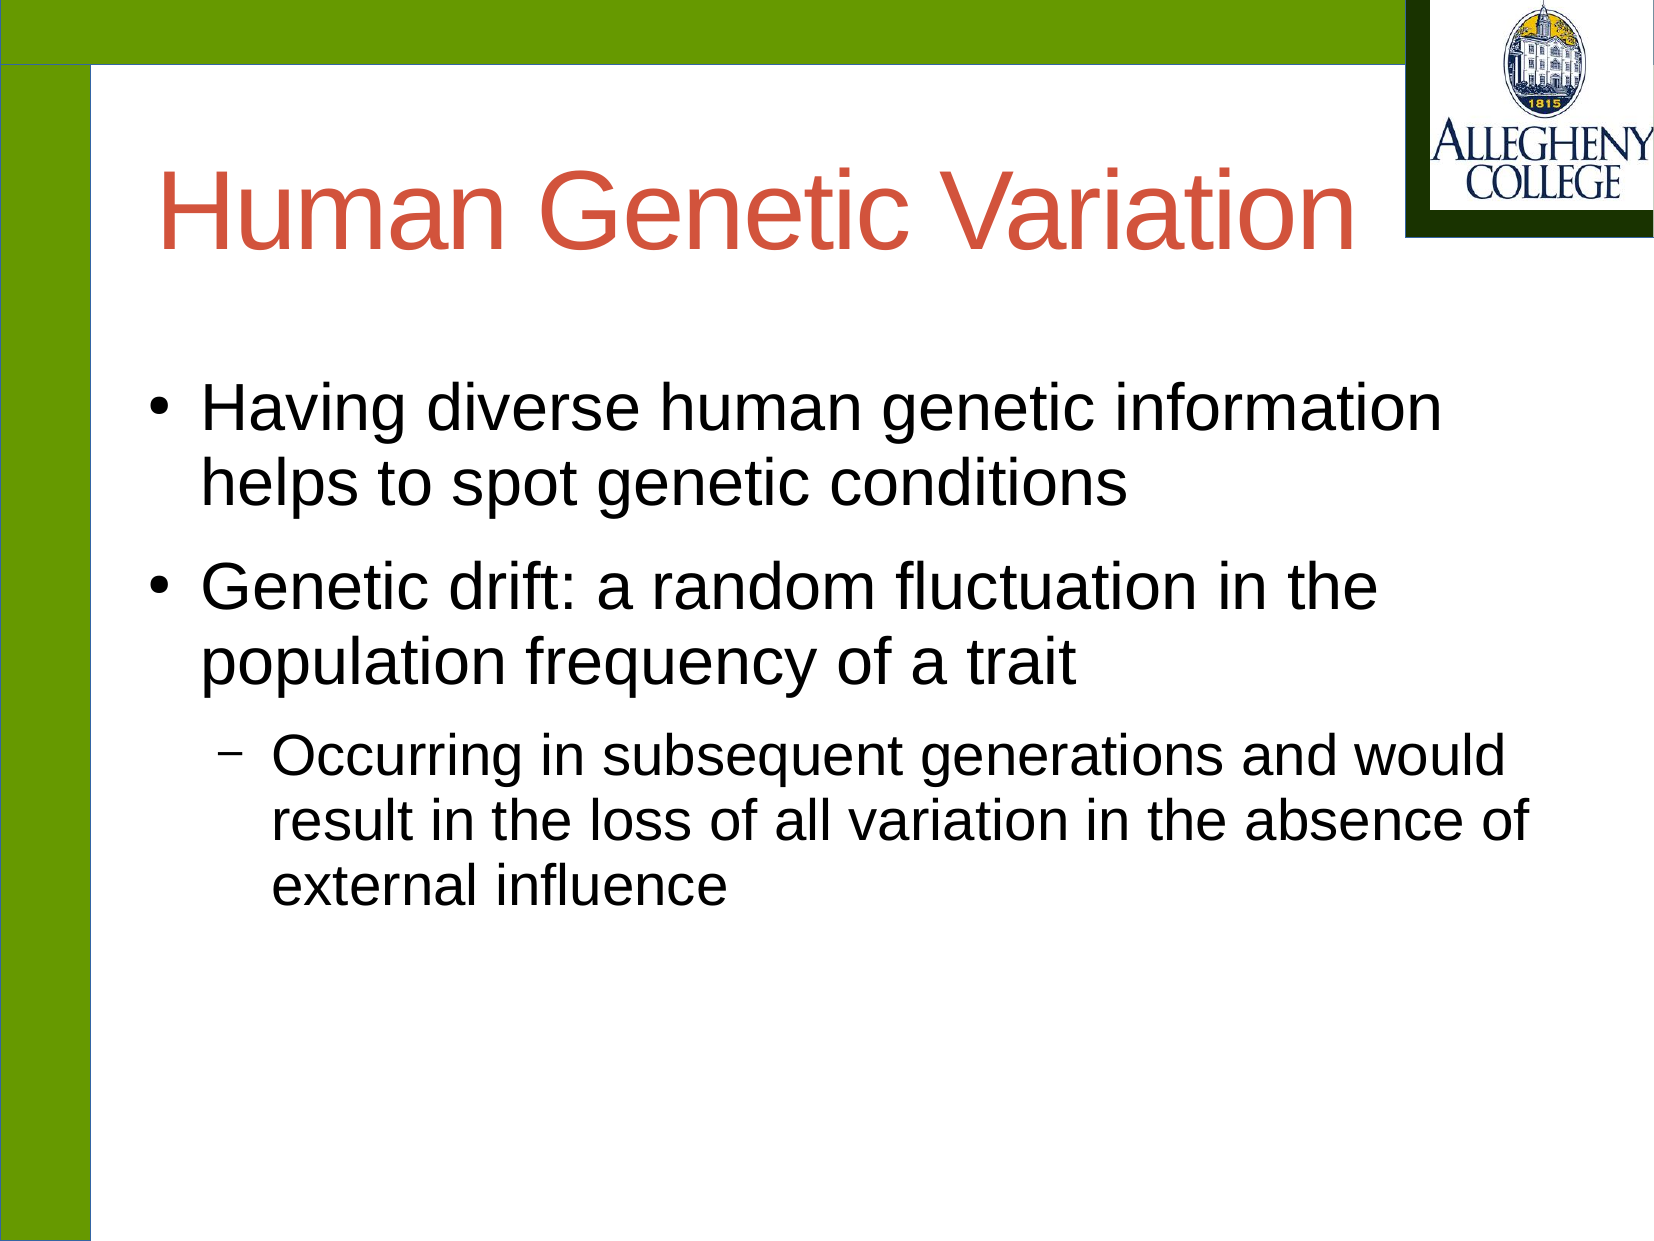

Human Genetic Variation
# Having diverse human genetic information helps to spot genetic conditions
Genetic drift: a random fluctuation in the population frequency of a trait
Occurring in subsequent generations and would result in the loss of all variation in the absence of external influence